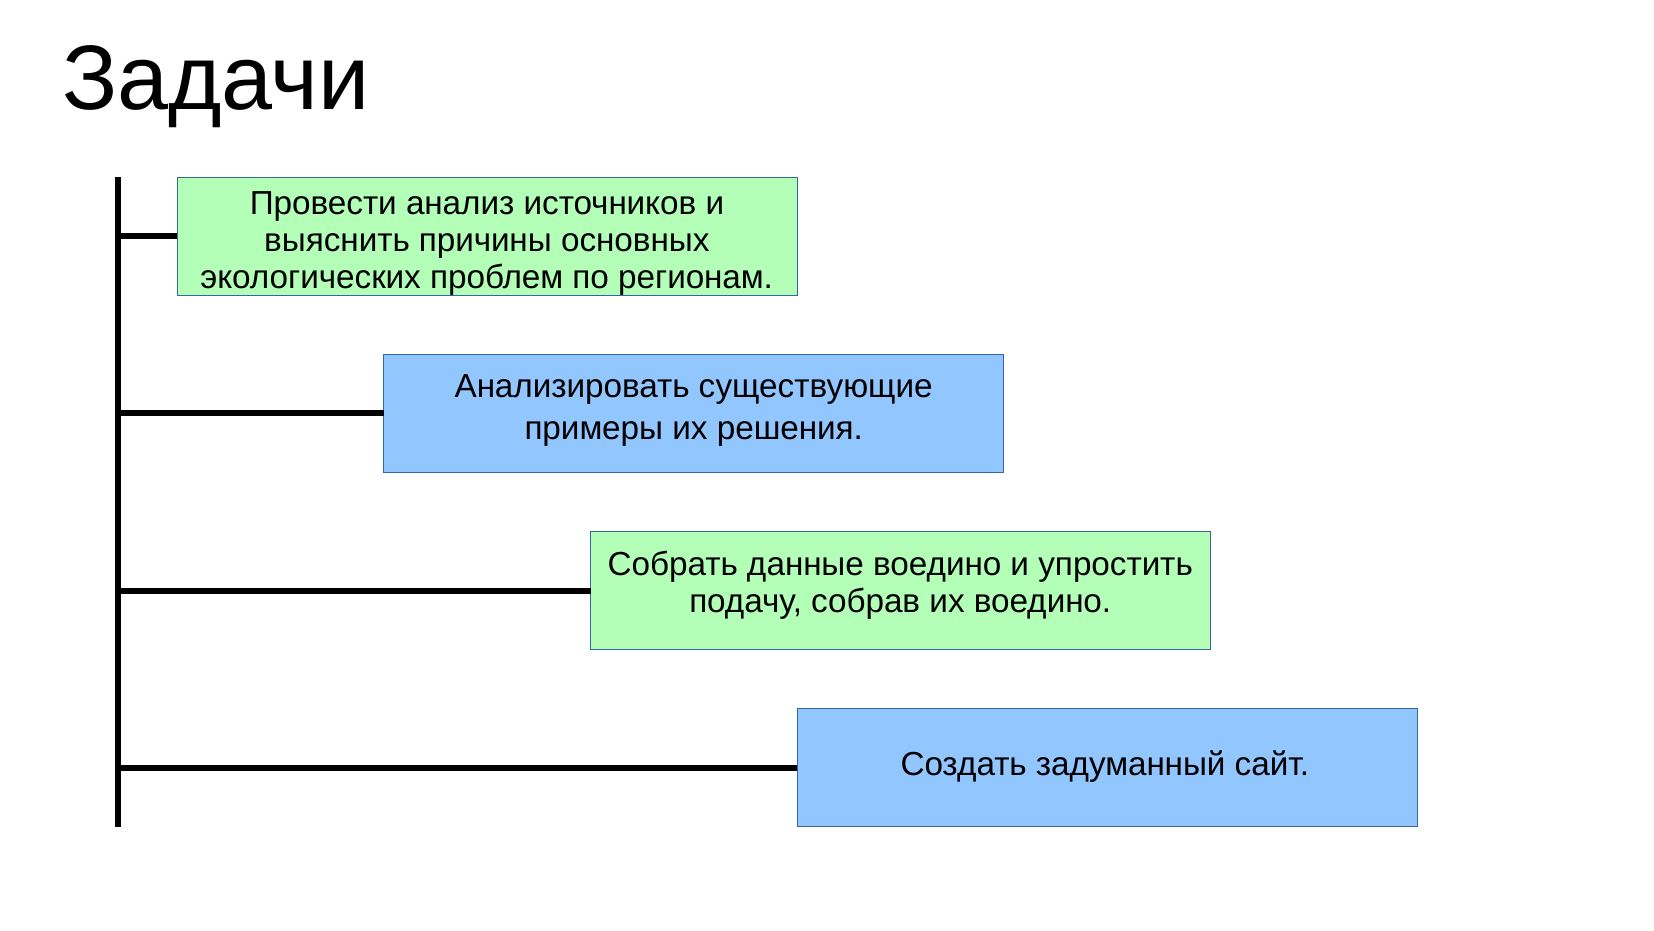

# Задачи
Провести анализ источников и выяснить причины основных экологических проблем по регионам.
Анализировать существующие примеры их решения.
Собрать данные воедино и упростить подачу, собрав их воедино.
Создать задуманный сайт.